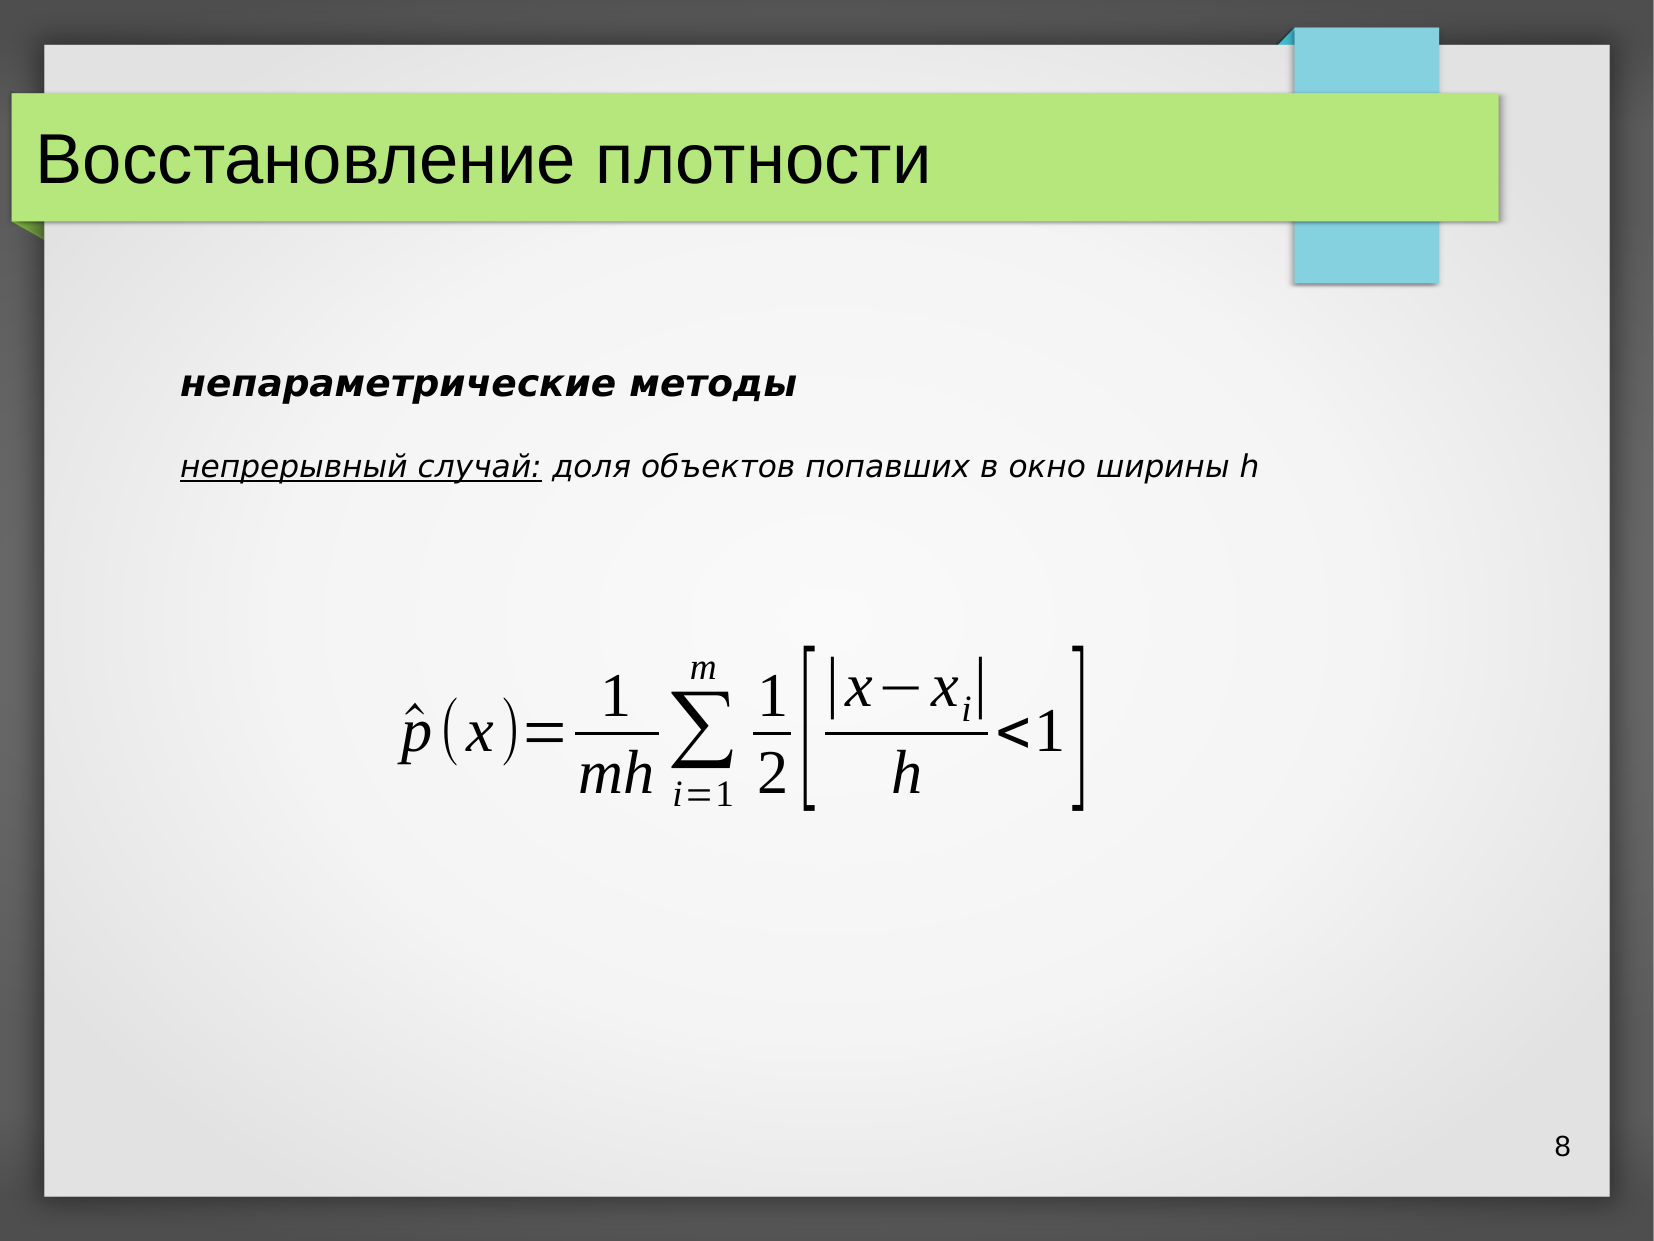

# Восстановление плотности
непараметрические методы
непрерывный случай: доля объектов попавших в окно ширины h
8